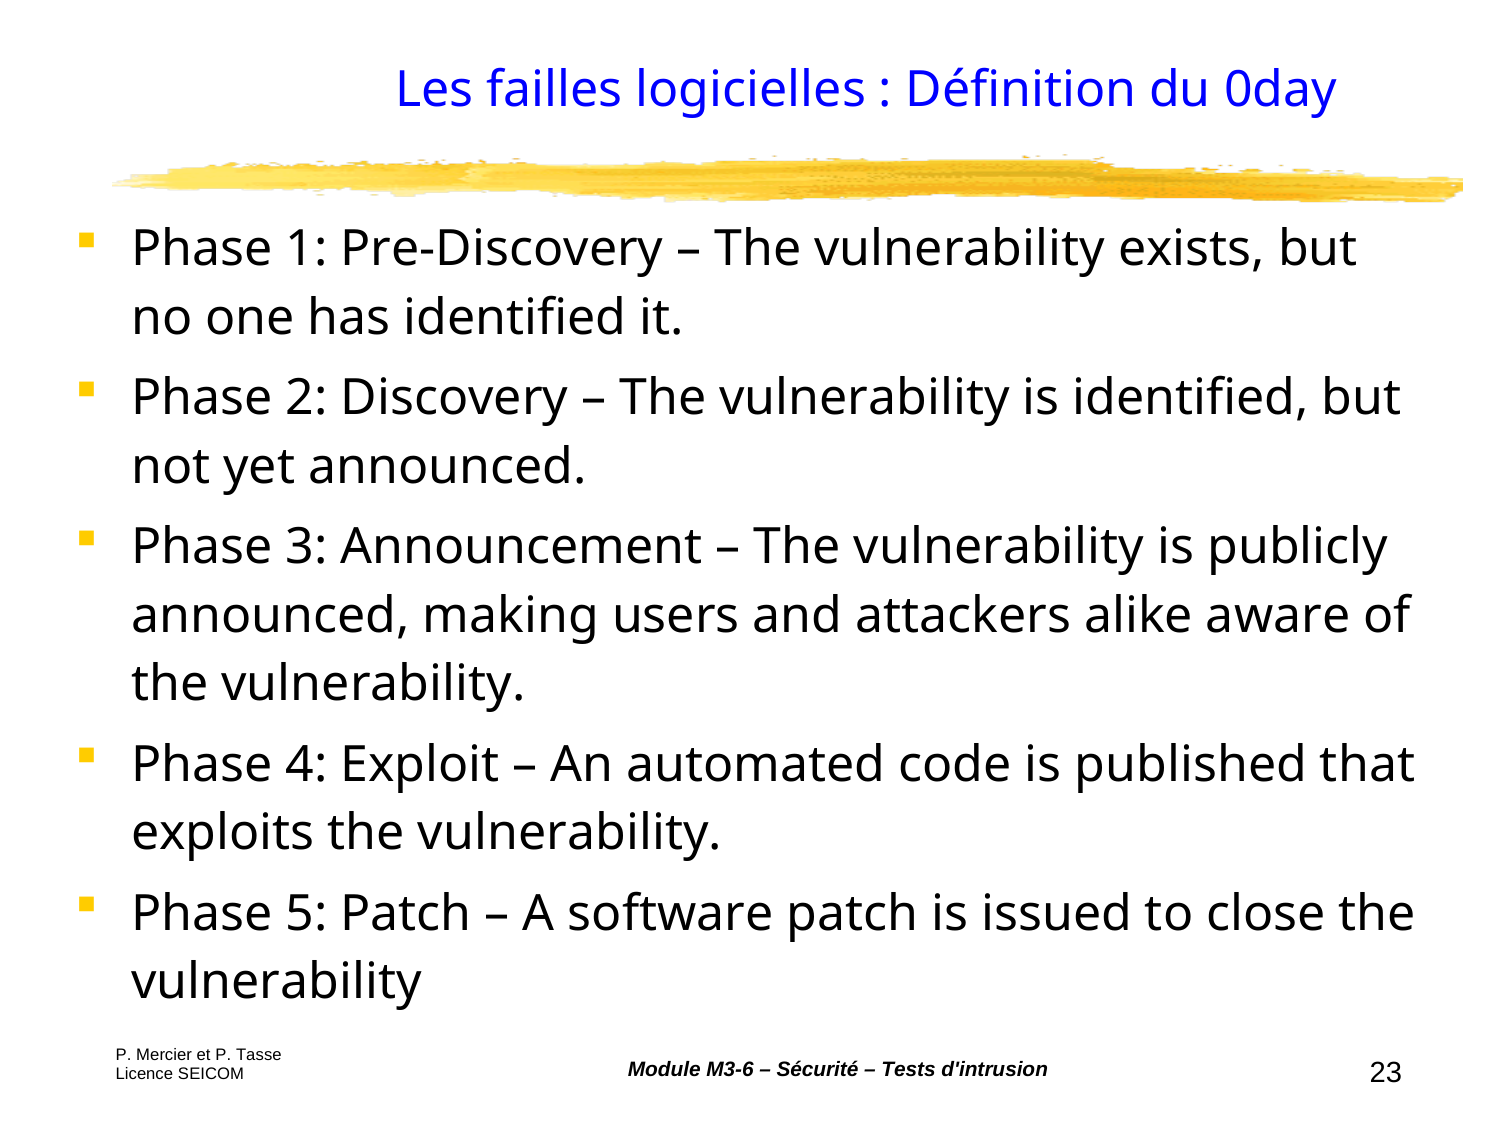

# Les failles logicielles : Définition du 0day
Phase 1: Pre-Discovery – The vulnerability exists, but no one has identified it.
Phase 2: Discovery – The vulnerability is identified, but not yet announced.
Phase 3: Announcement – The vulnerability is publicly announced, making users and attackers alike aware of the vulnerability.
Phase 4: Exploit – An automated code is published that exploits the vulnerability.
Phase 5: Patch – A software patch is issued to close the vulnerability
23